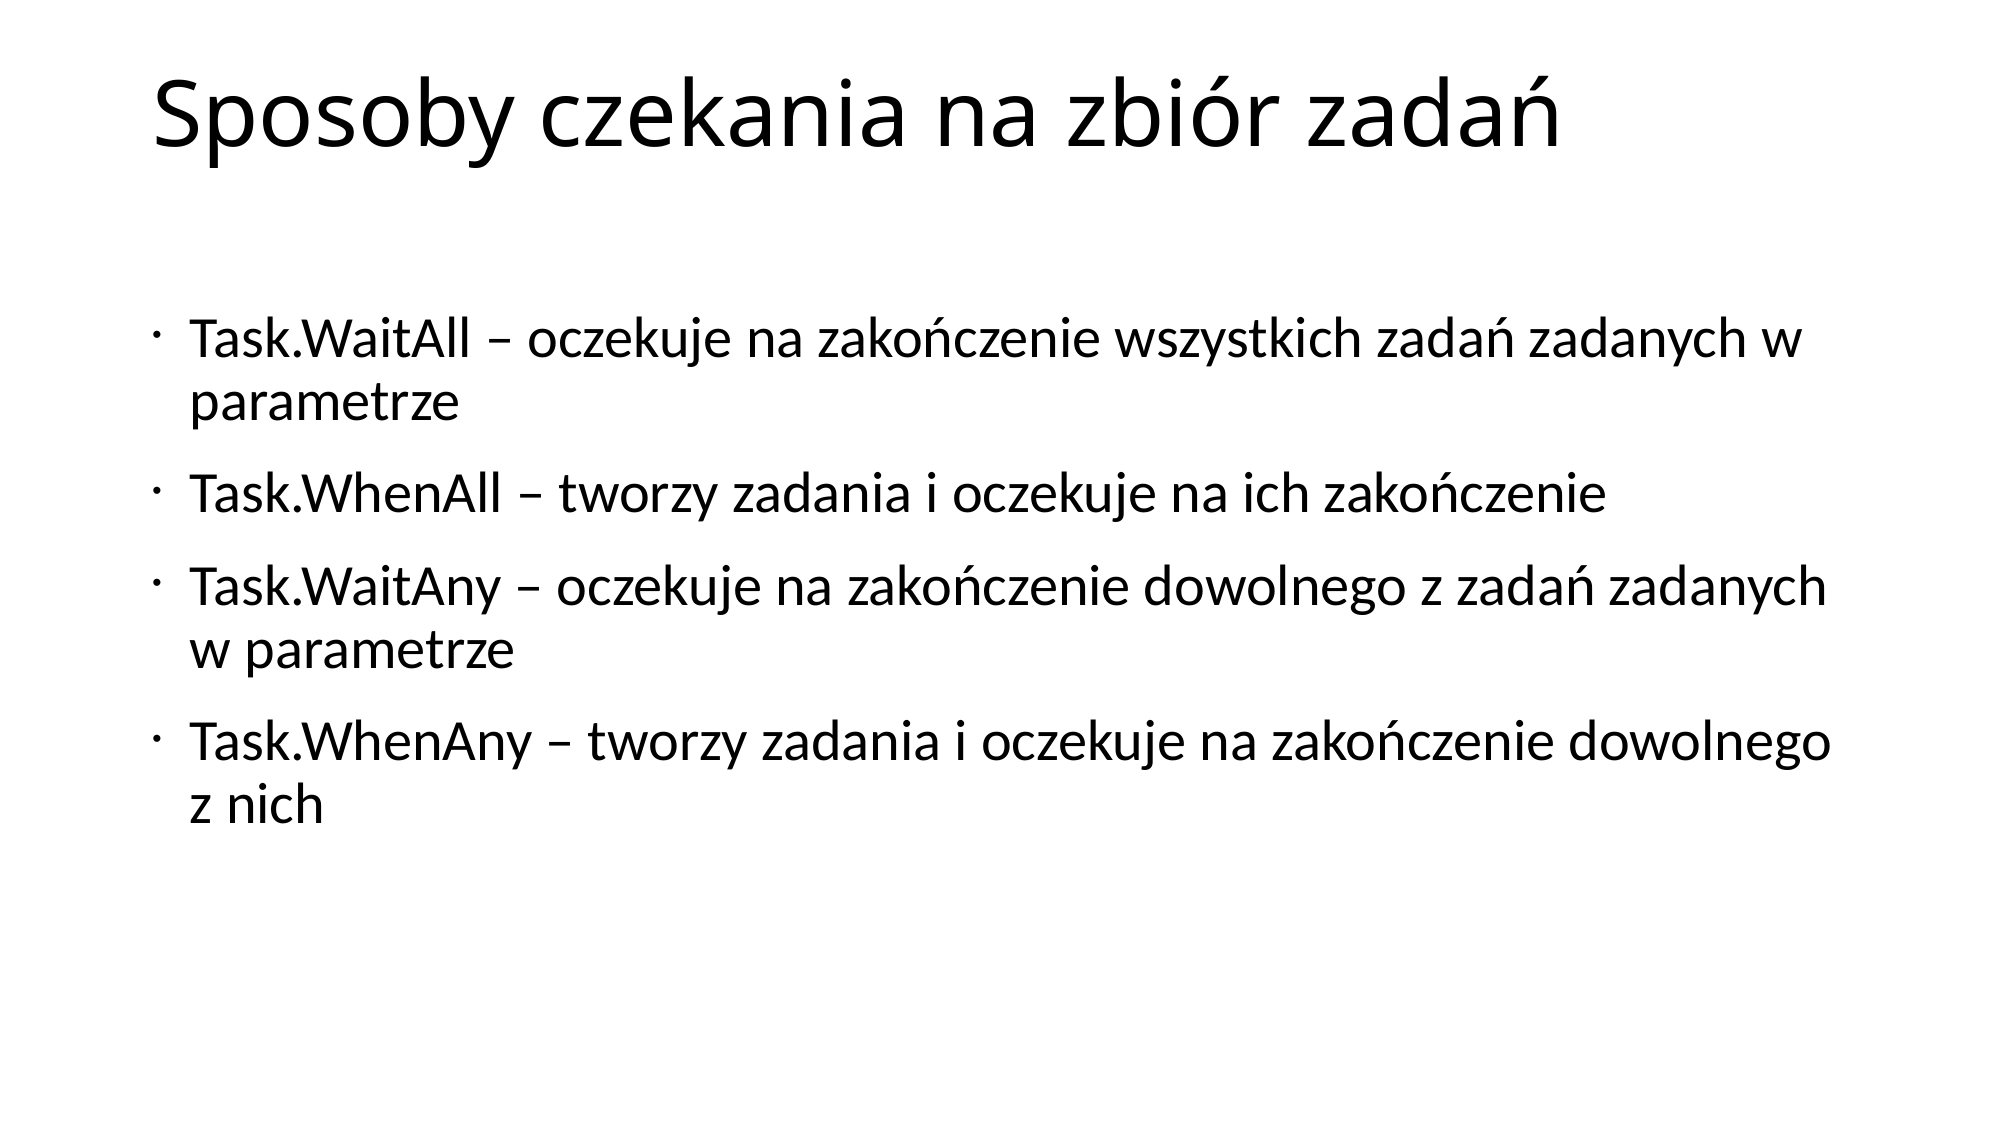

# Sposoby czekania na zbiór zadań
Task.WaitAll – oczekuje na zakończenie wszystkich zadań zadanych w parametrze
Task.WhenAll – tworzy zadania i oczekuje na ich zakończenie
Task.WaitAny – oczekuje na zakończenie dowolnego z zadań zadanych w parametrze
Task.WhenAny – tworzy zadania i oczekuje na zakończenie dowolnego z nich